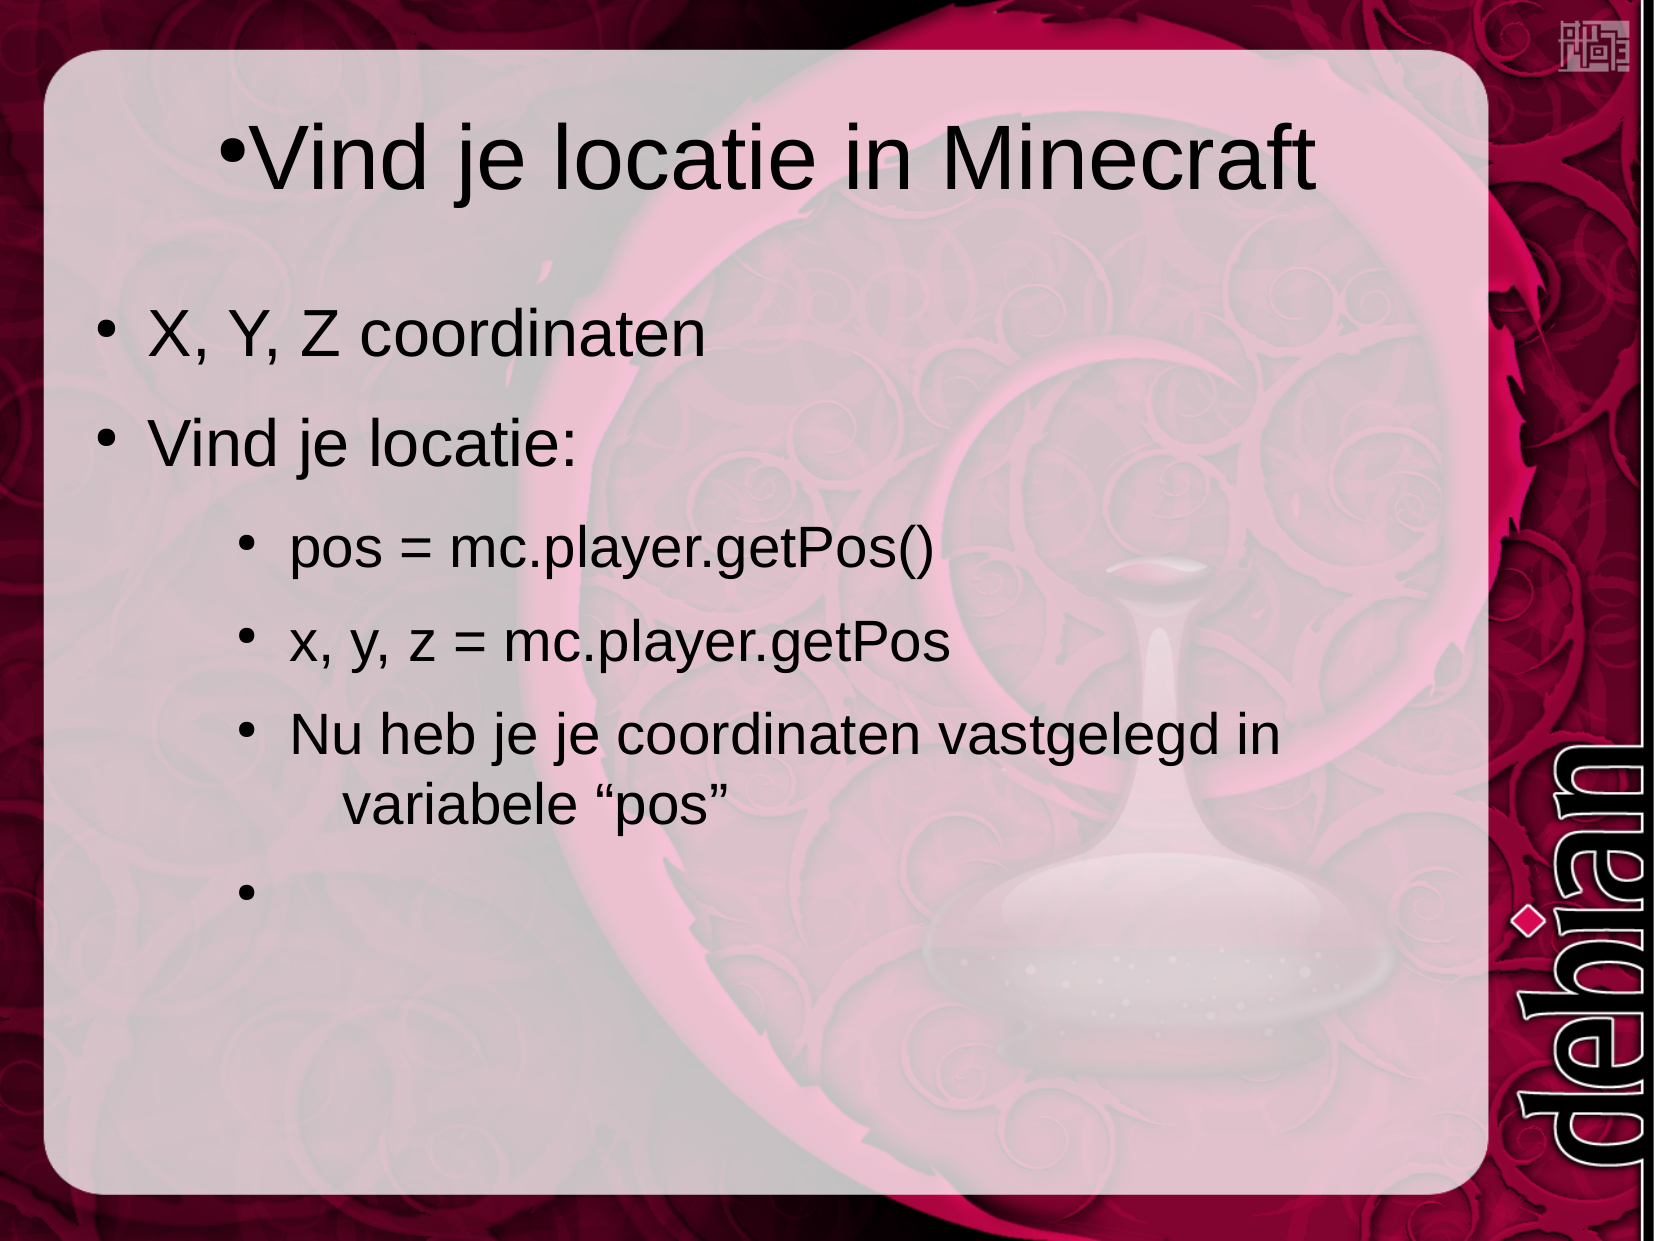

# Vind je locatie in Minecraft
X, Y, Z coordinaten
Vind je locatie:
pos = mc.player.getPos()
x, y, z = mc.player.getPos
Nu heb je je coordinaten vastgelegd in variabele “pos”